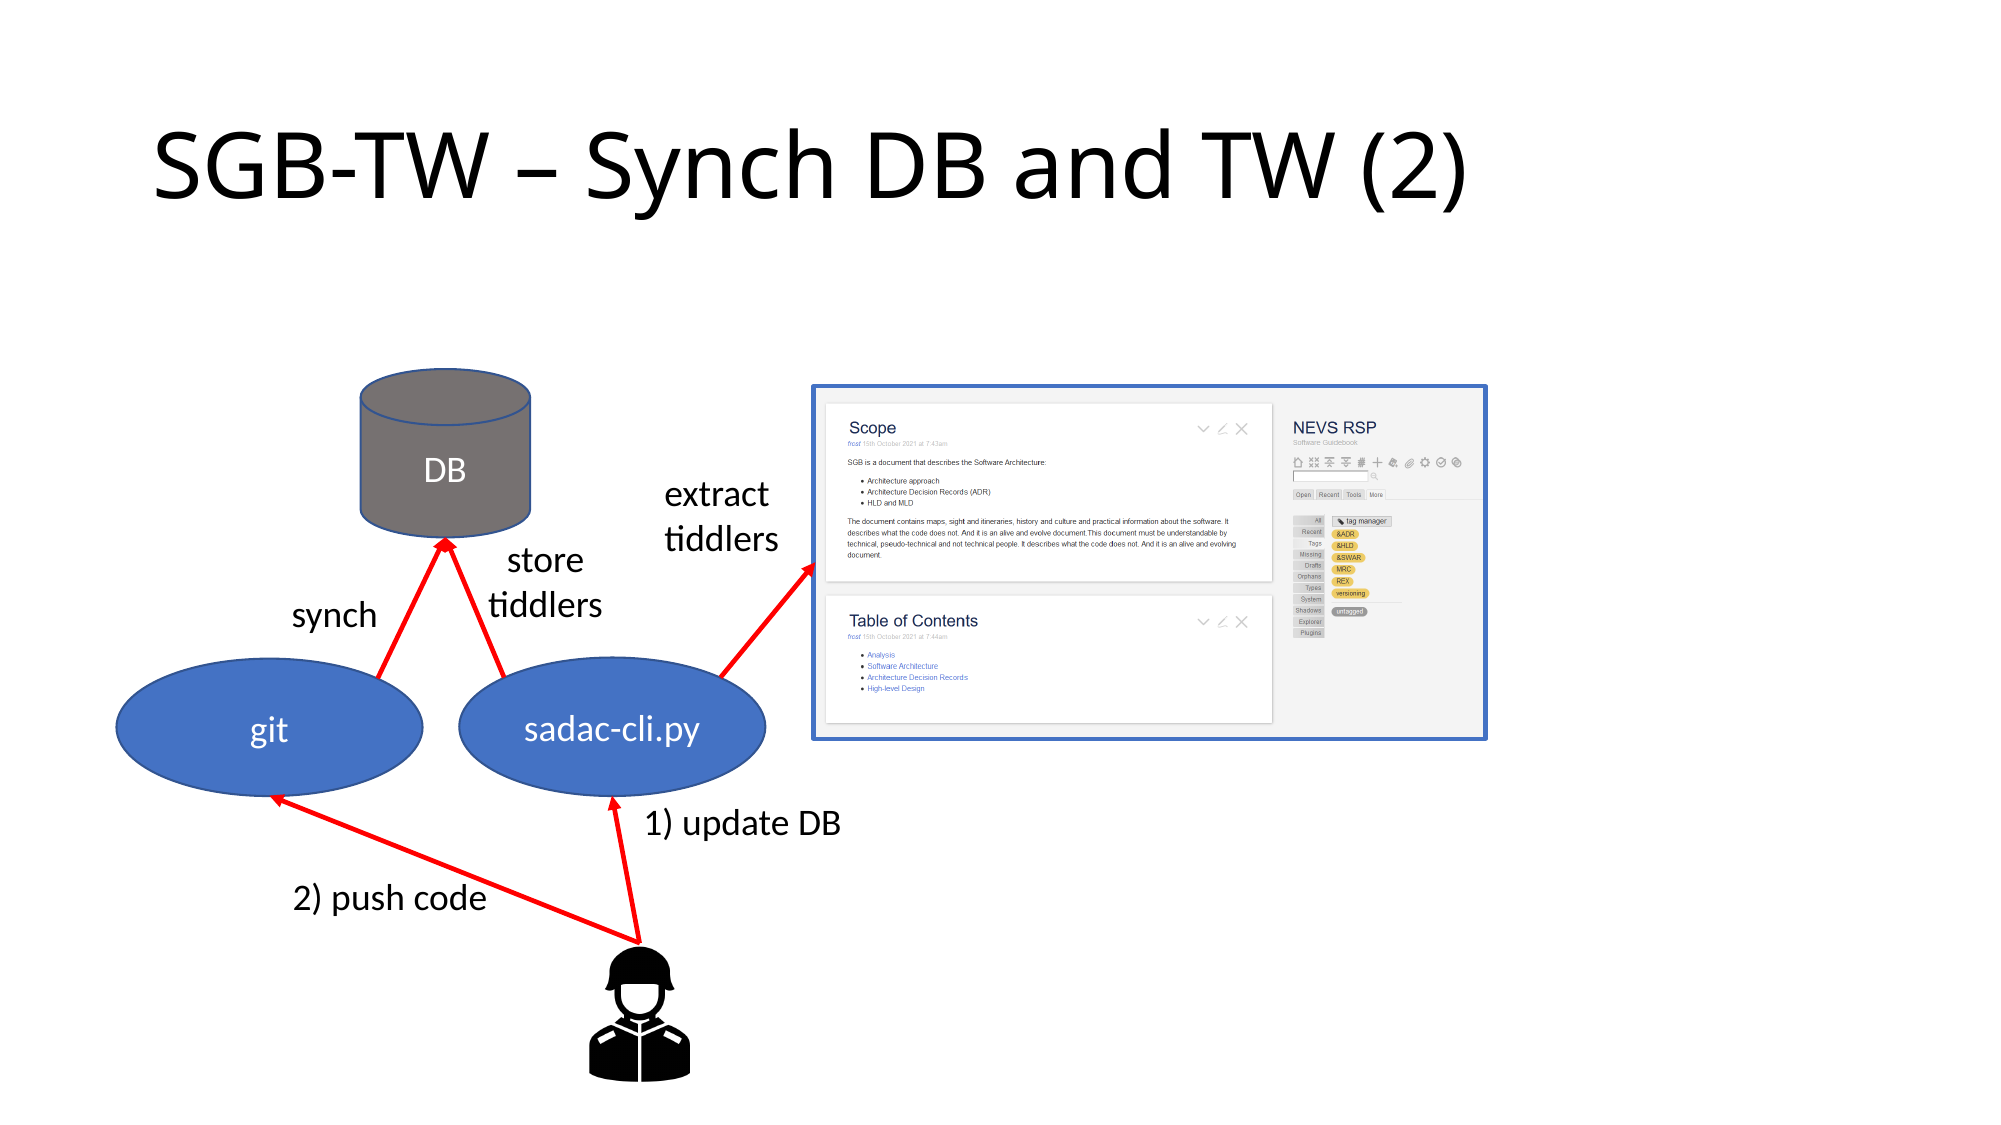

# SGB-TW – Synch DB and TW (2)
DB
extract
tiddlers
store
tiddlers
synch
sadac-cli.py
git
1) update DB
2) push code